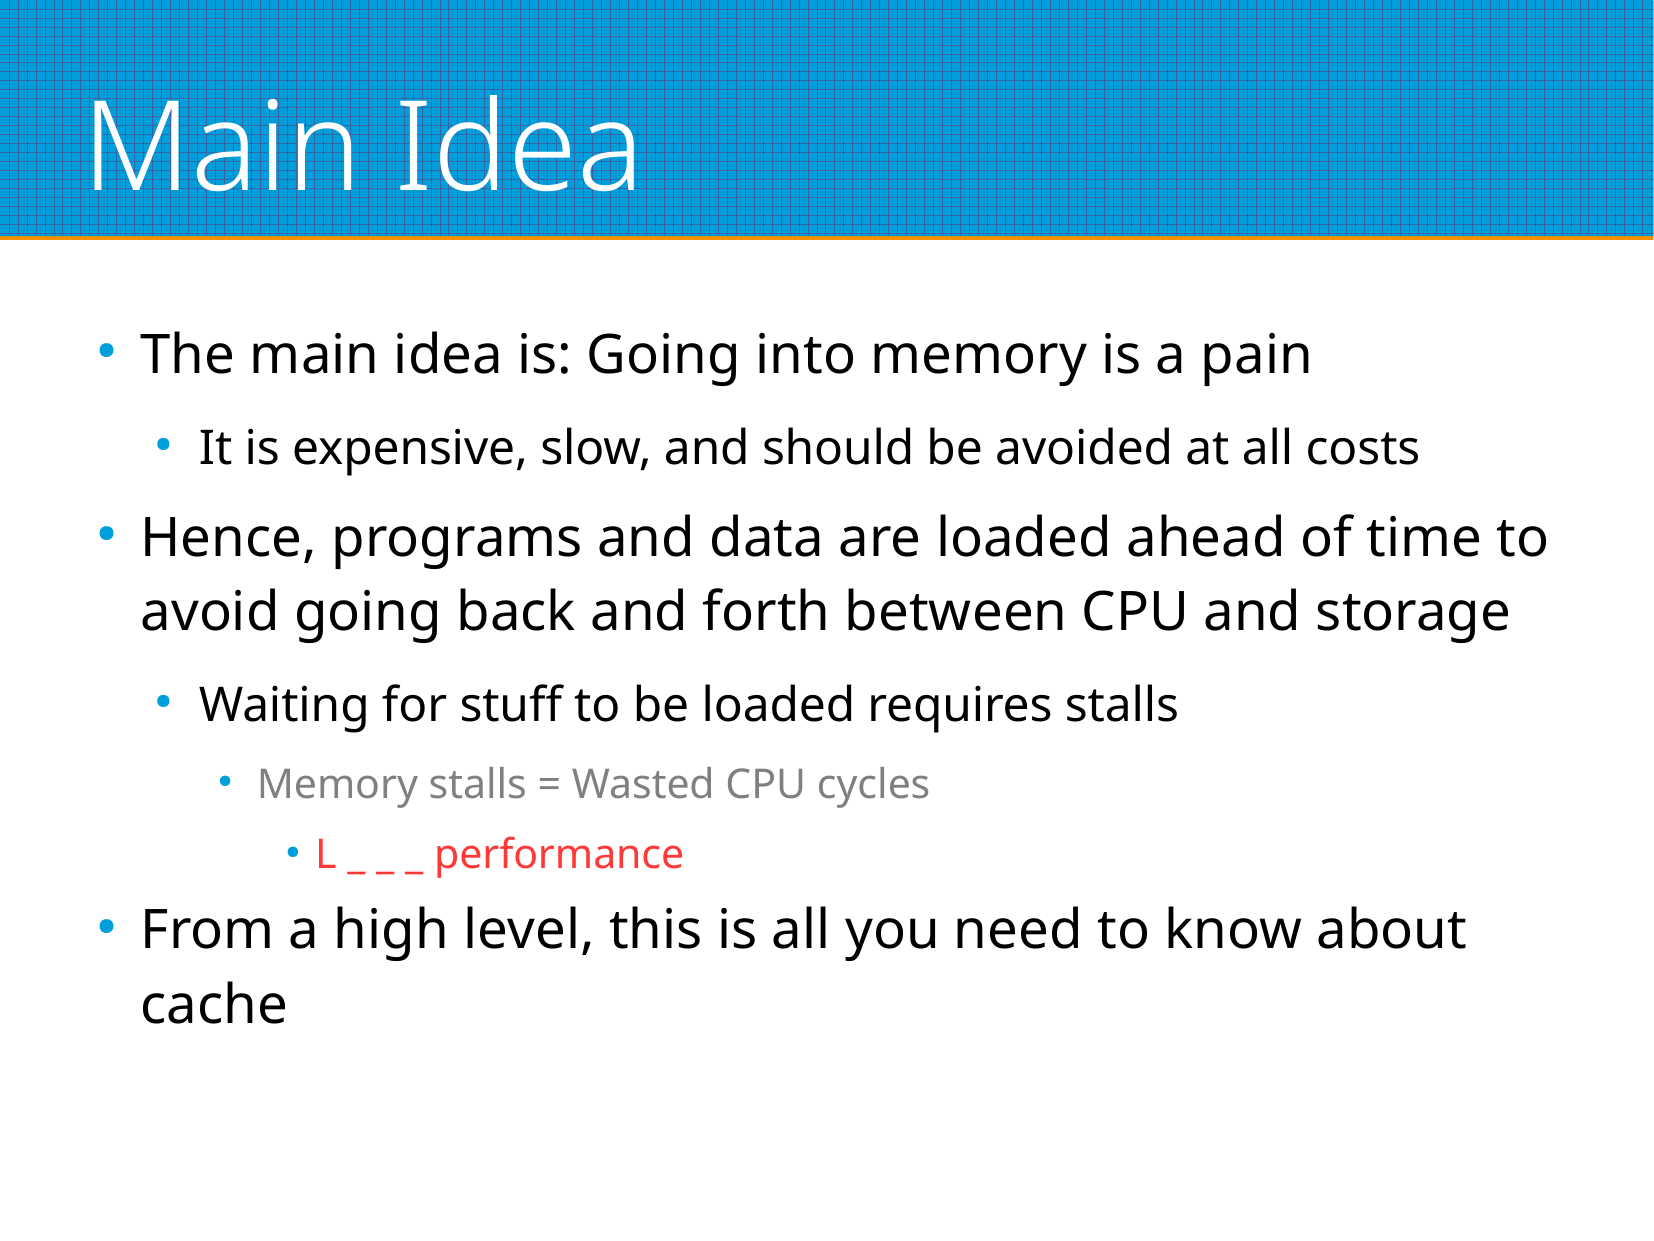

# Main Idea
The main idea is: Going into memory is a pain
It is expensive, slow, and should be avoided at all costs
Hence, programs and data are loaded ahead of time to avoid going back and forth between CPU and storage
Waiting for stuff to be loaded requires stalls
Memory stalls = Wasted CPU cycles
L _ _ _ performance
From a high level, this is all you need to know about cache